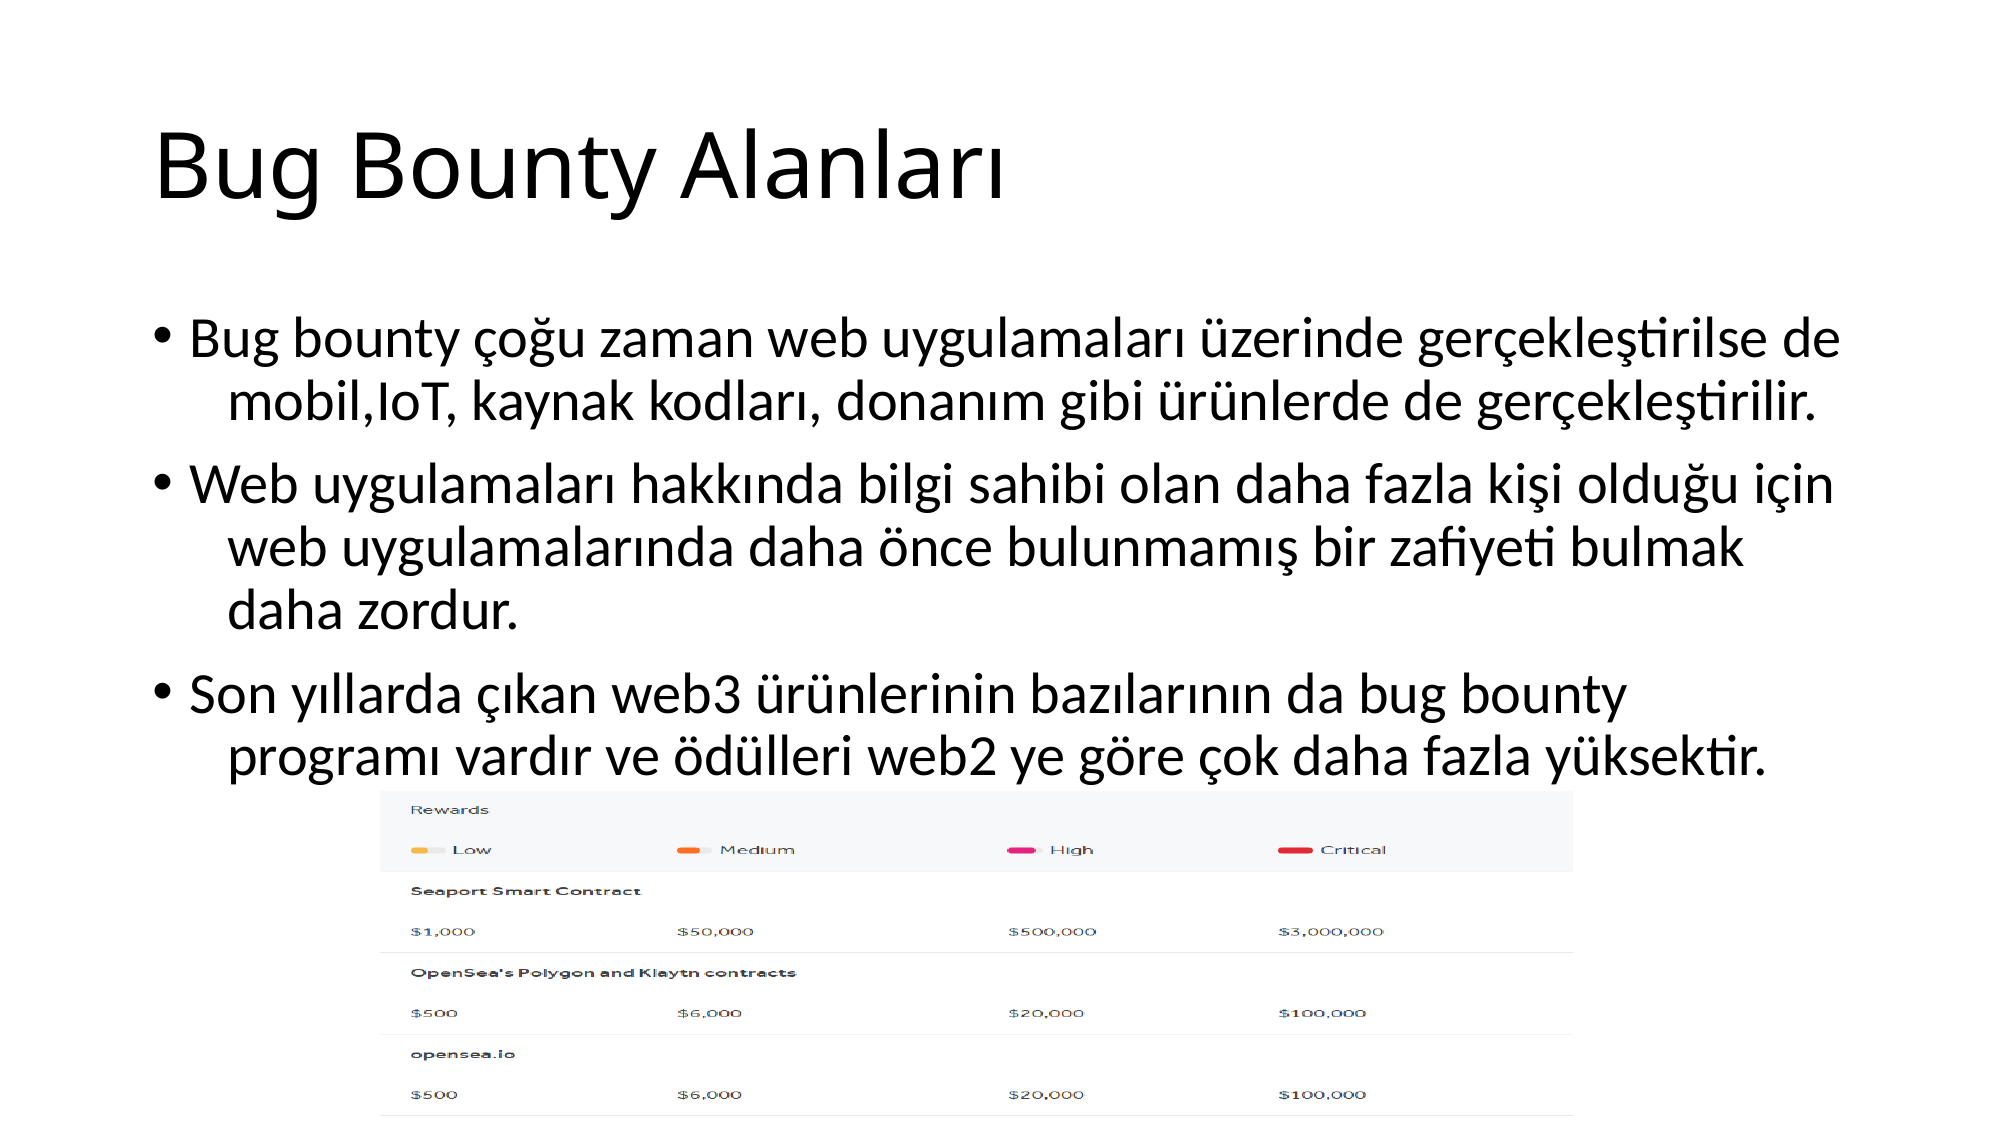

# Bug Bounty Alanları
Bug bounty çoğu zaman web uygulamaları üzerinde gerçekleştirilse de mobil,IoT, kaynak kodları, donanım gibi ürünlerde de gerçekleştirilir.
Web uygulamaları hakkında bilgi sahibi olan daha fazla kişi olduğu için web uygulamalarında daha önce bulunmamış bir zafiyeti bulmak daha zordur.
Son yıllarda çıkan web3 ürünlerinin bazılarının da bug bounty programı vardır ve ödülleri web2 ye göre çok daha fazla yüksektir.